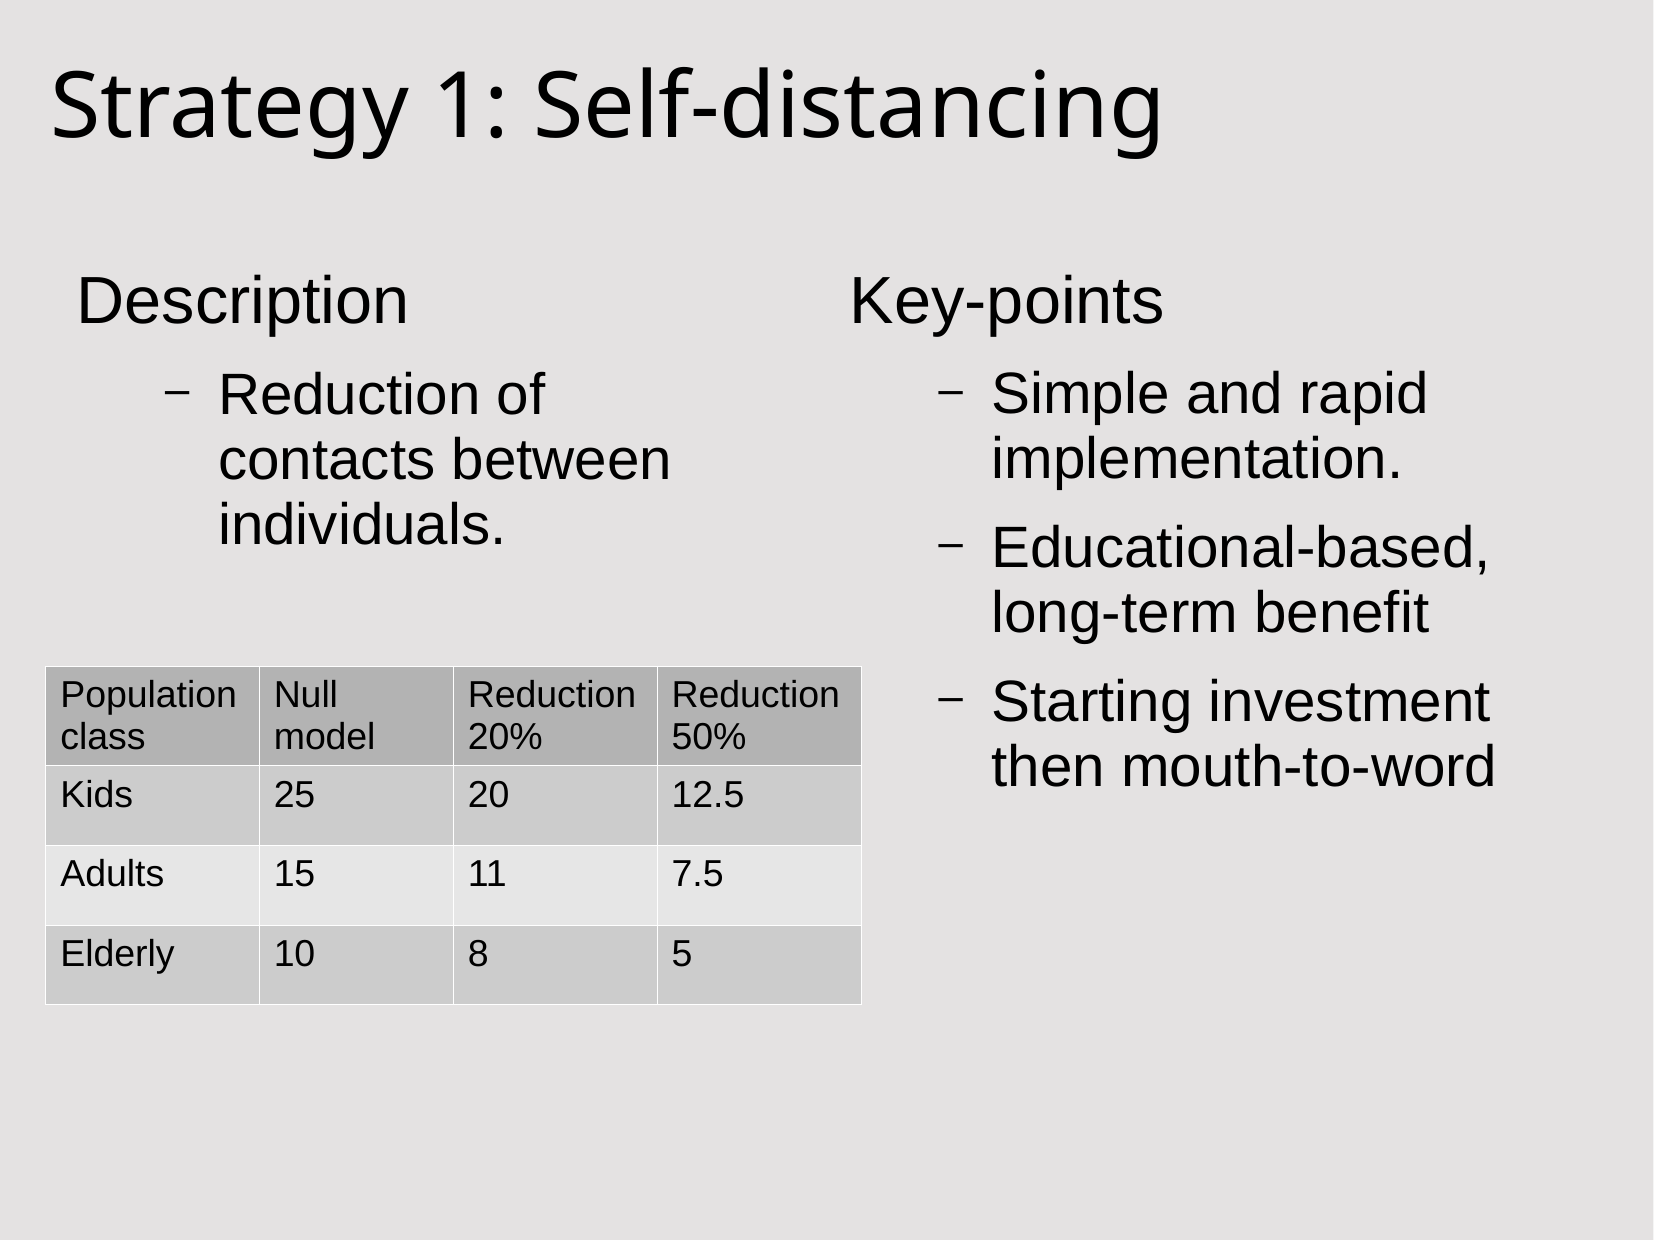

Strategy 1: Self-distancing
Key-points
Simple and rapid implementation.
Educational-based, long-term benefit
Starting investment then mouth-to-word
# Description
Reduction of contacts between individuals.
| Population class | Null model | Reduction 20% | Reduction 50% |
| --- | --- | --- | --- |
| Kids | 25 | 20 | 12.5 |
| Adults | 15 | 11 | 7.5 |
| Elderly | 10 | 8 | 5 |